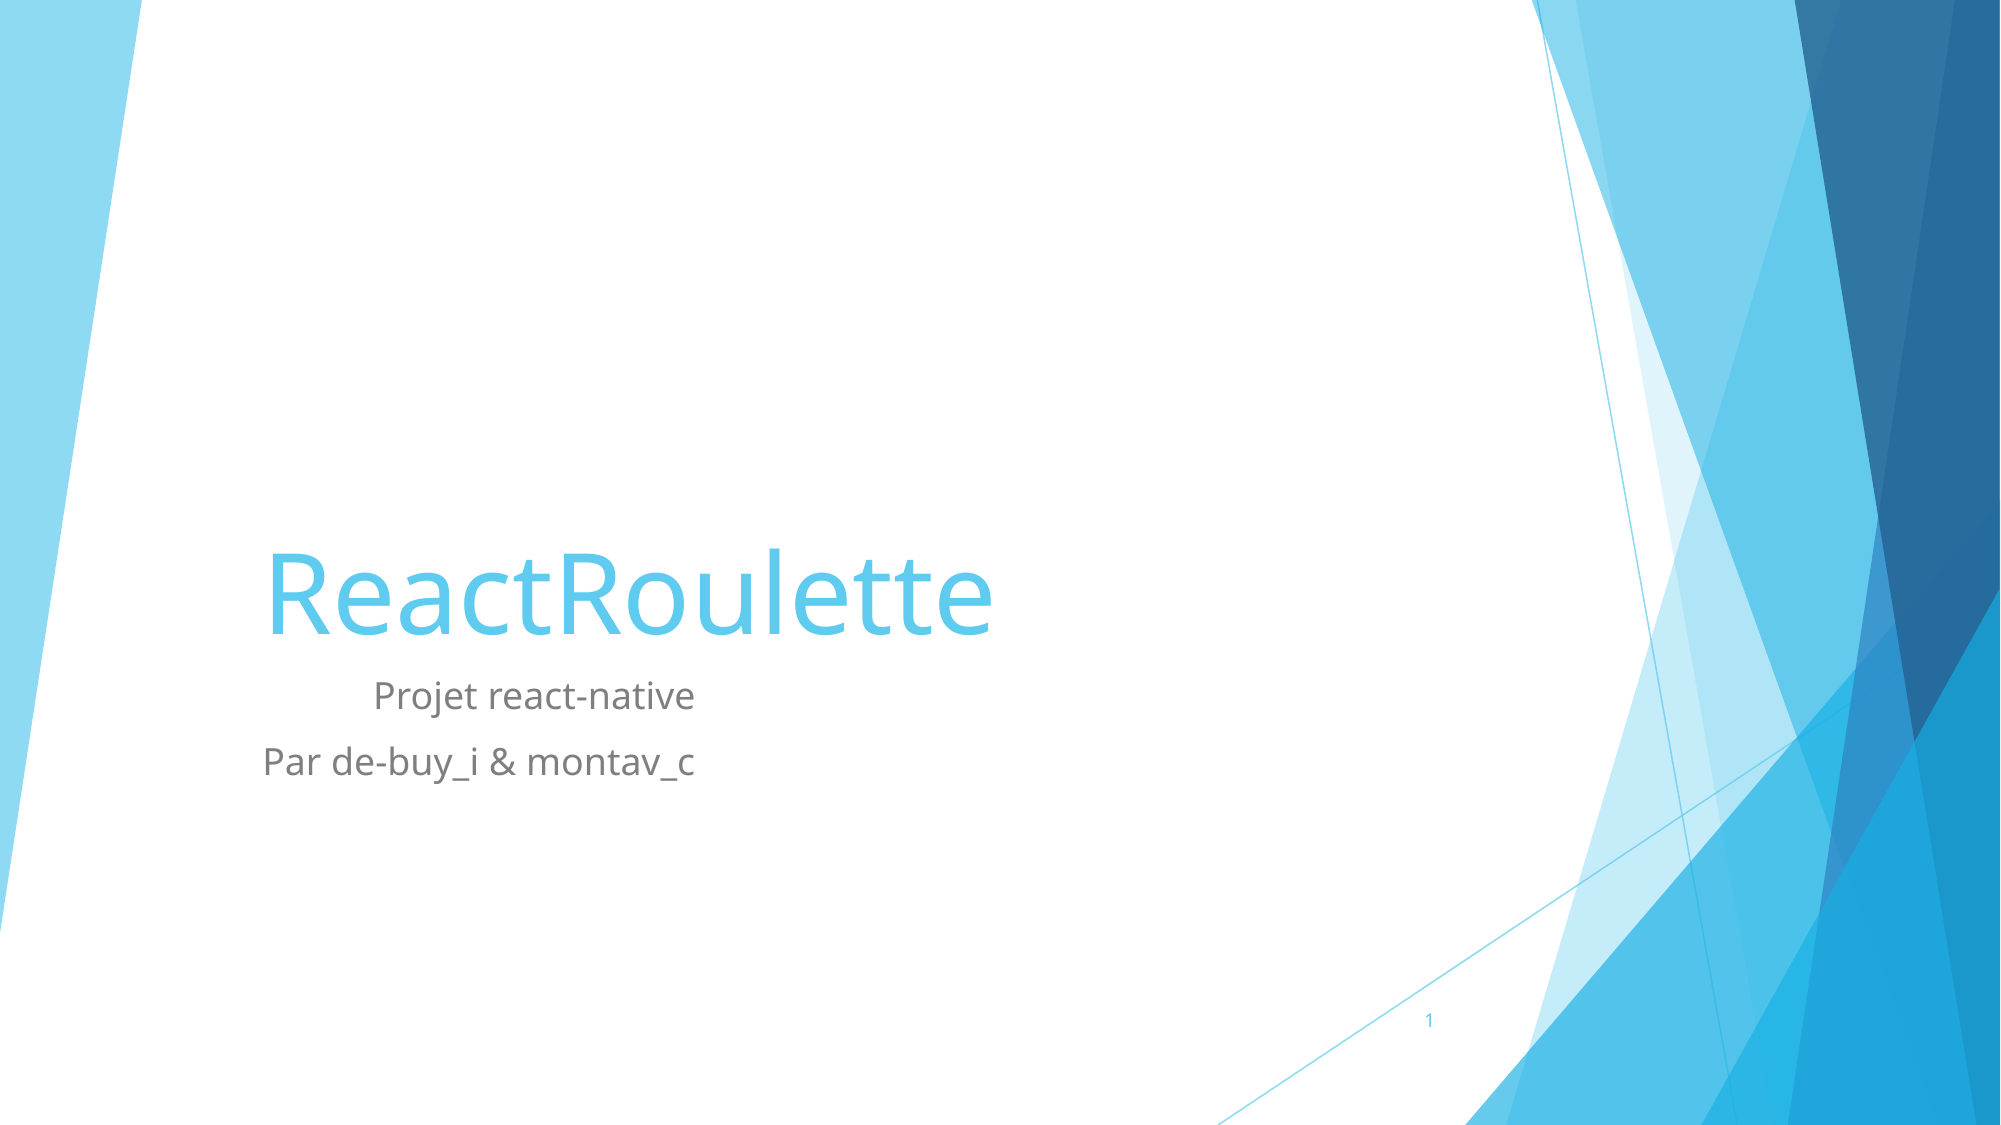

# ReactRoulette
Projet react-native
Par de-buy_i & montav_c